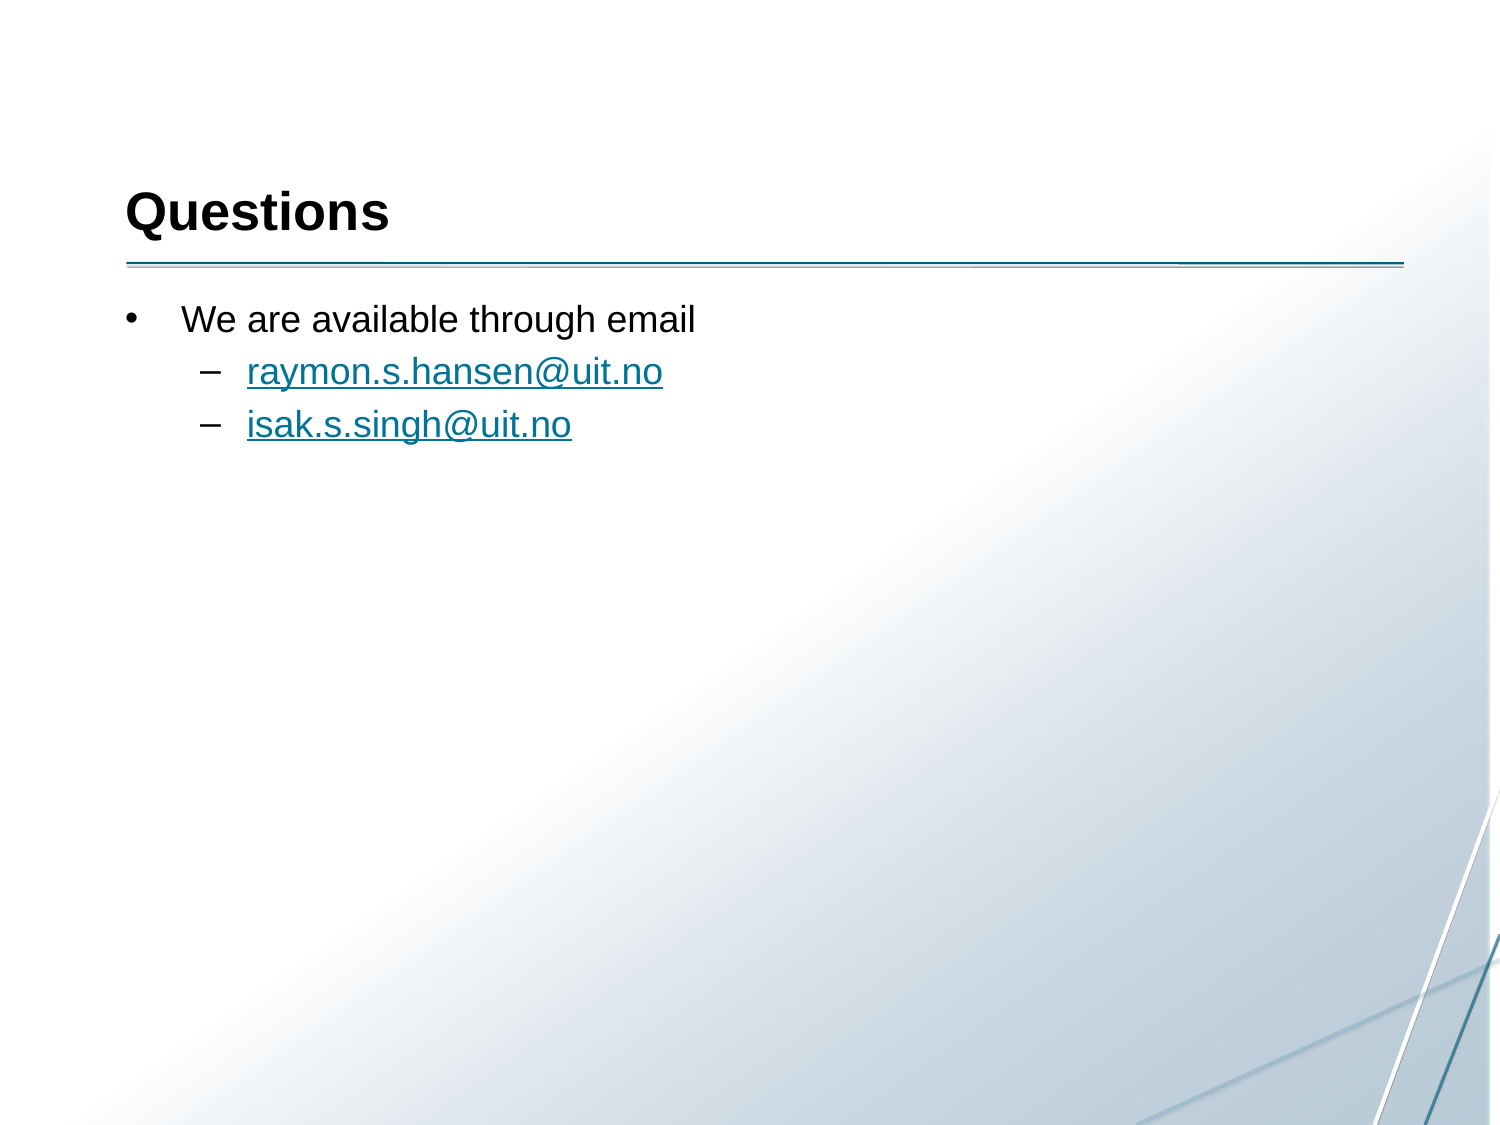

# Questions
We are available through email
raymon.s.hansen@uit.no
isak.s.singh@uit.no